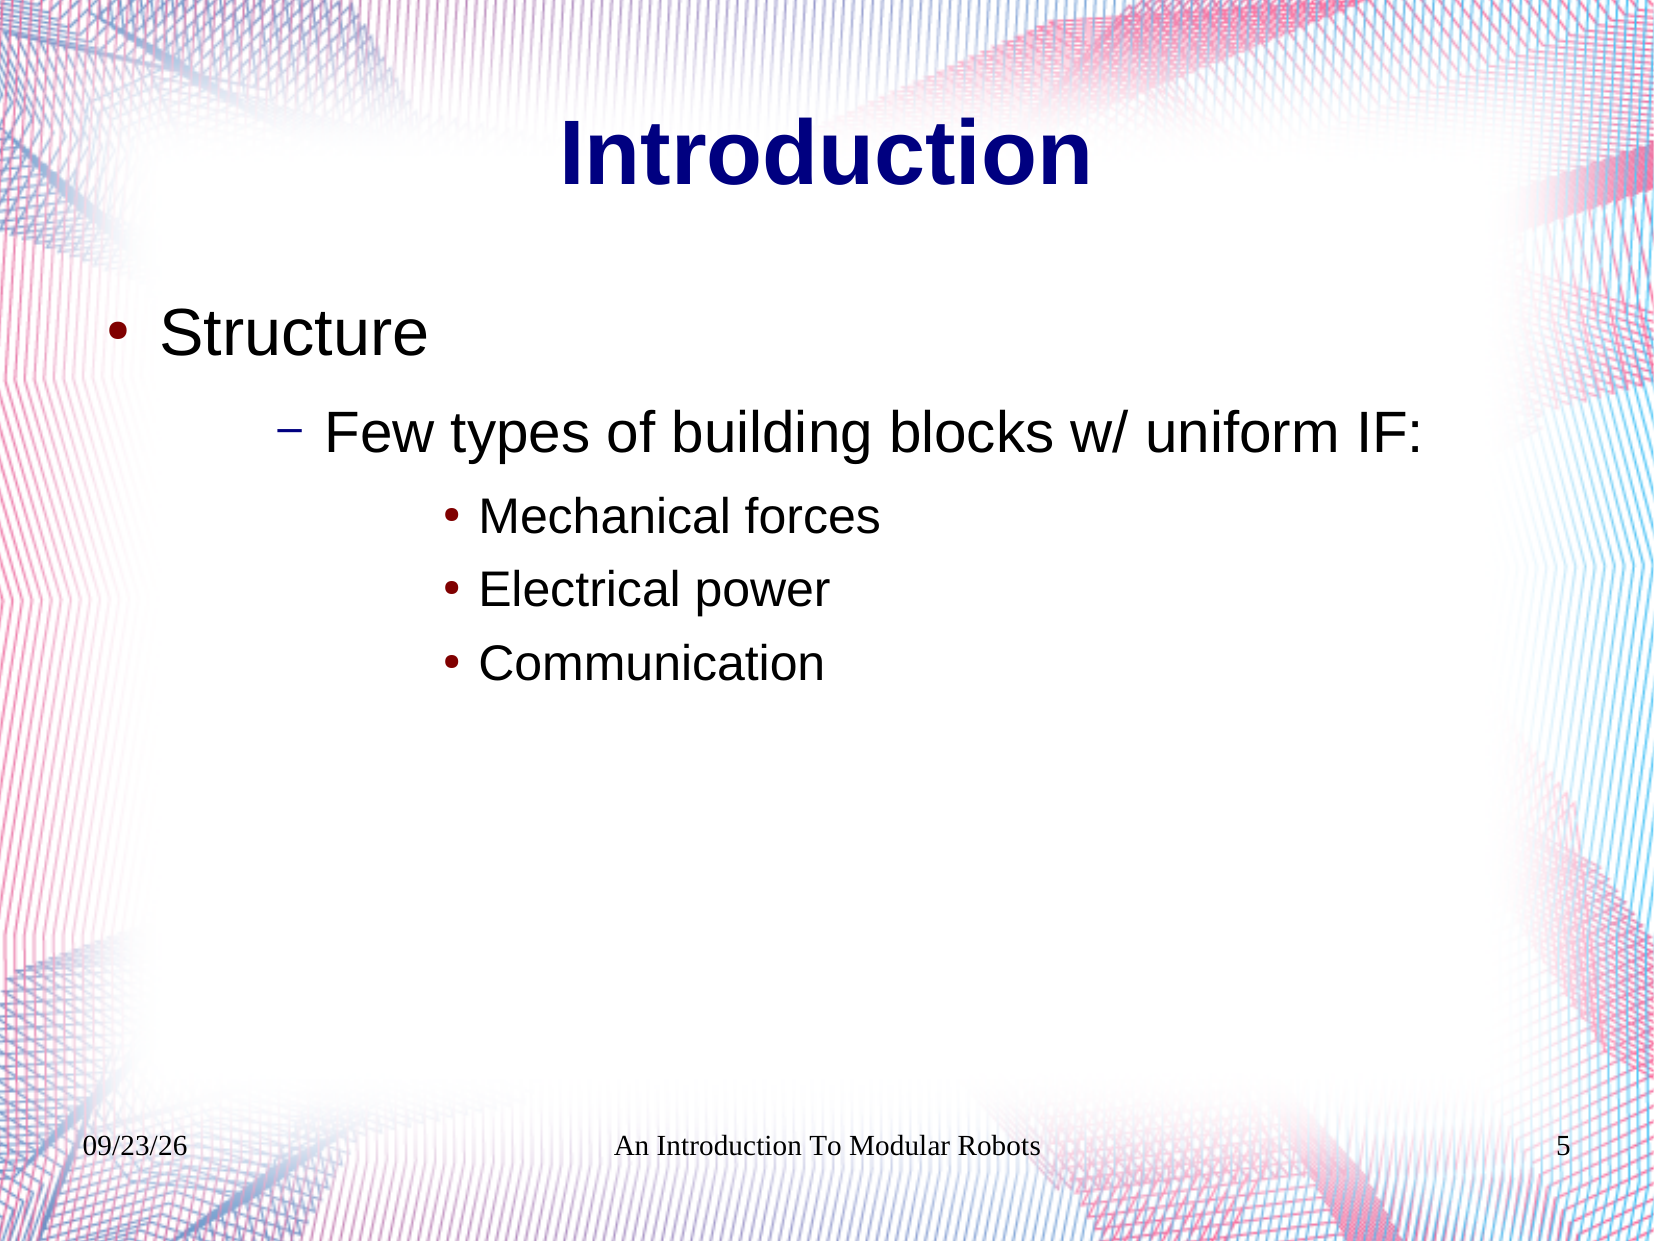

# Introduction
Structure
Few types of building blocks w/ uniform IF:
Mechanical forces
Electrical power
Communication
An Introduction To Modular Robots
5